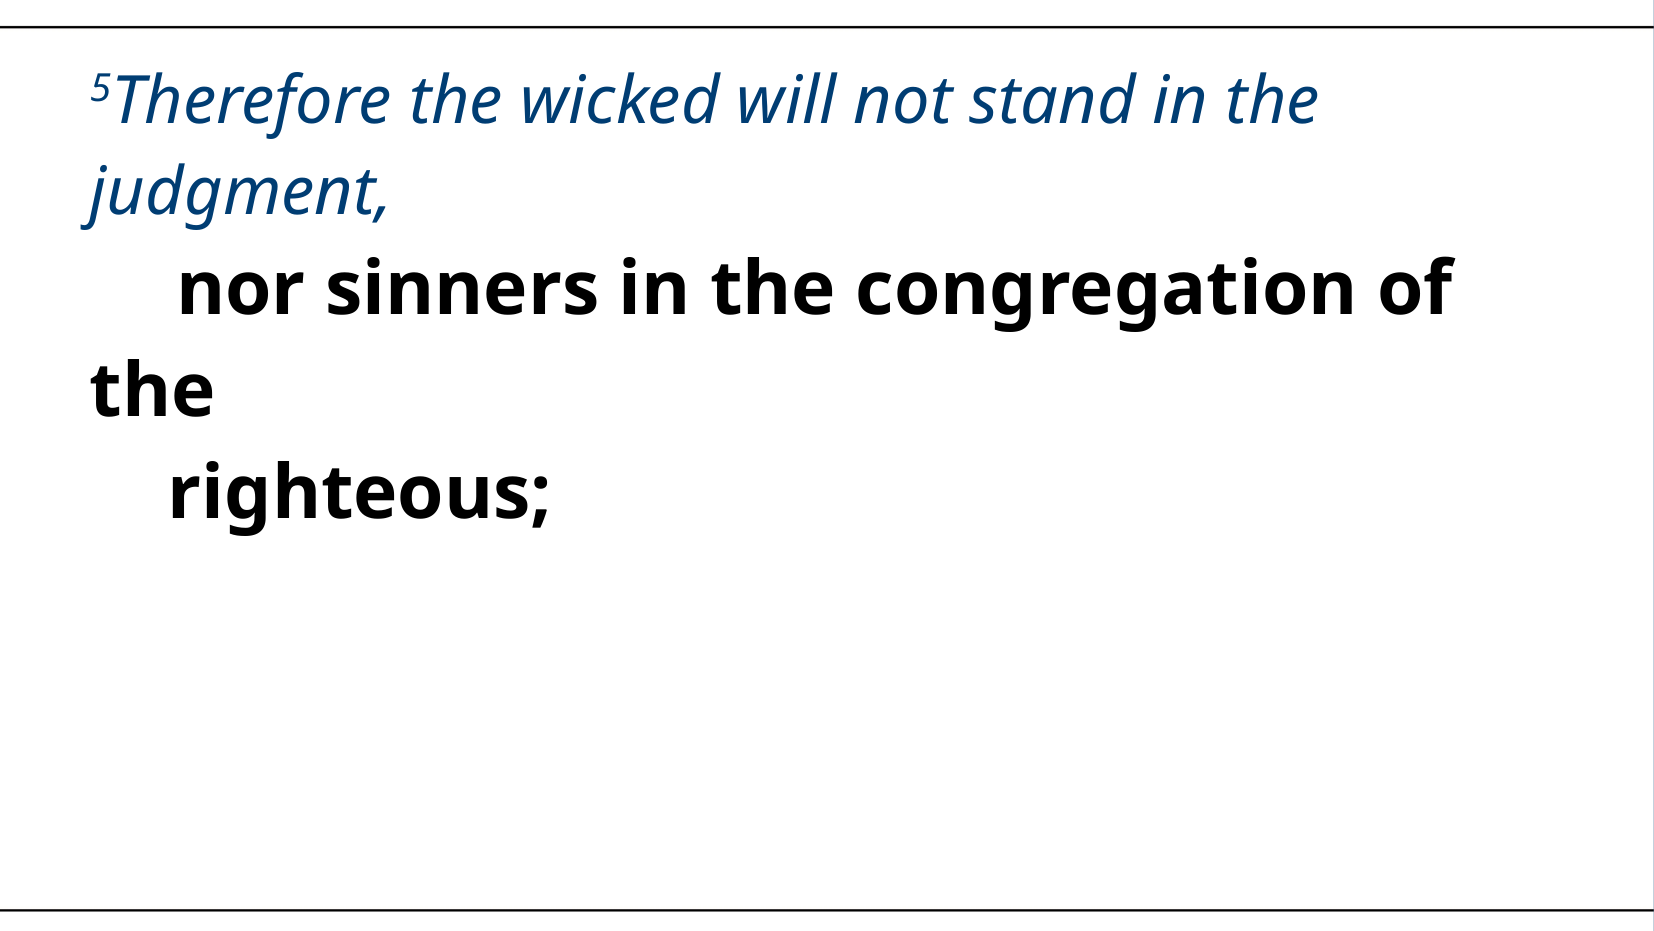

5Therefore the wicked will not stand in the judgment,
 nor sinners in the congregation of the
 righteous;